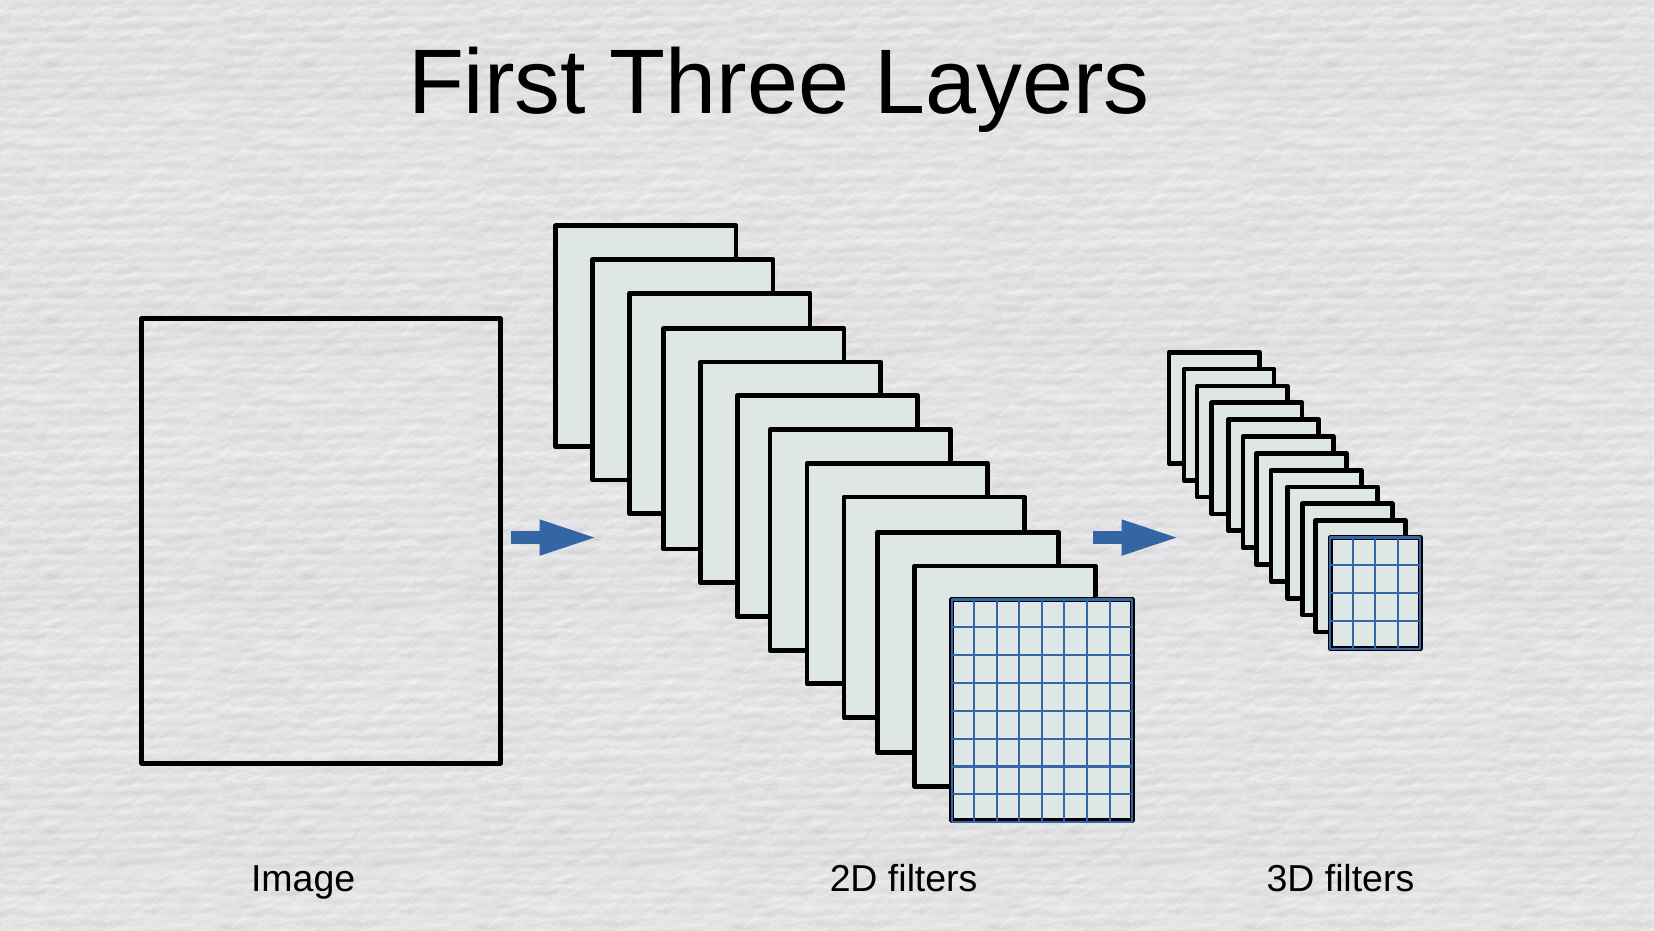

# First Three Layers
Image
2D filters
3D filters